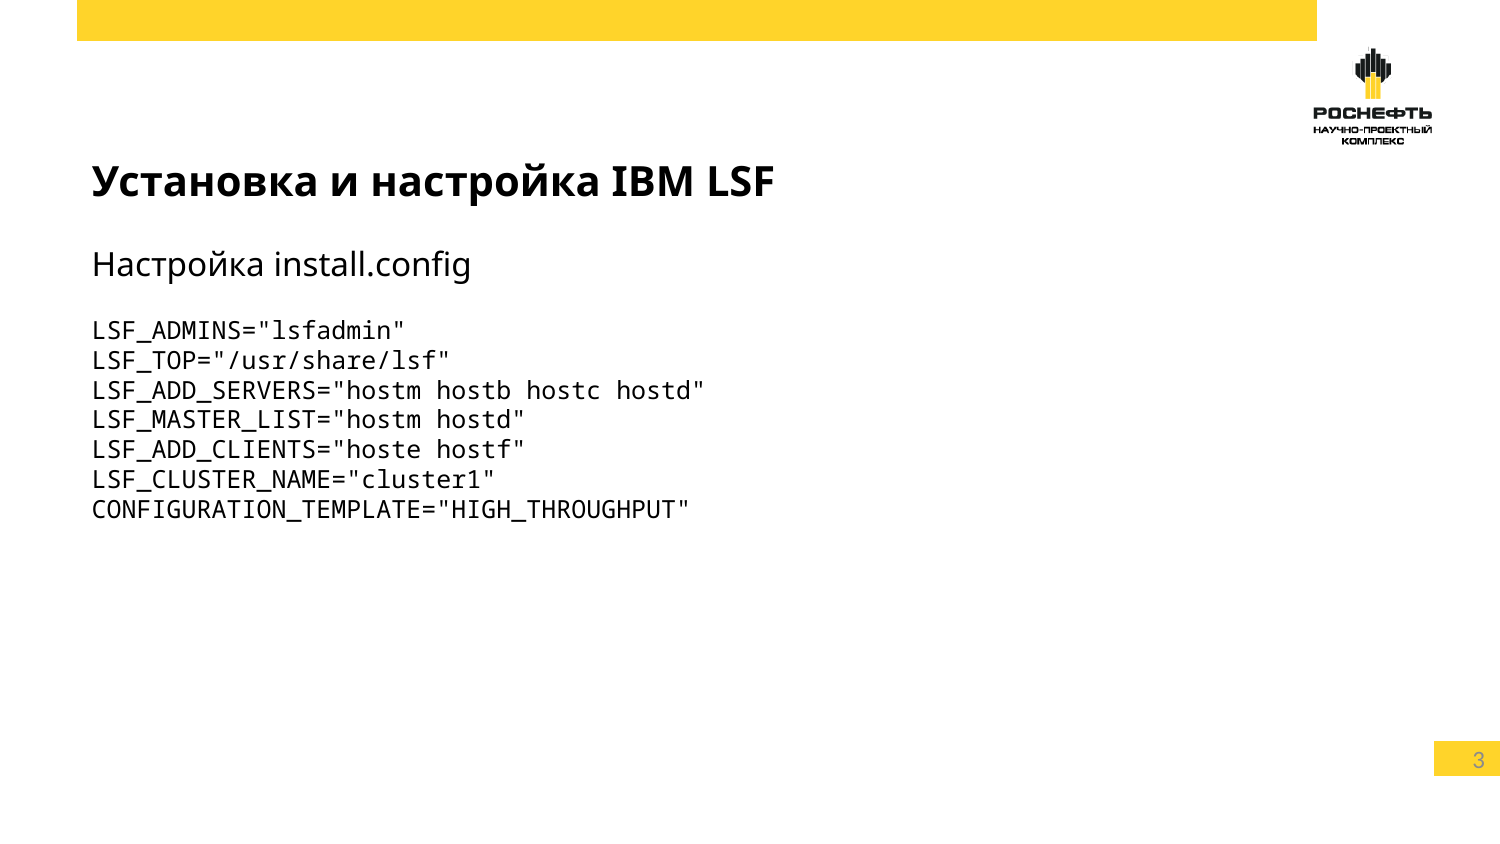

Установка и настройка IBM LSF
Настройка install.config
LSF_ADMINS="lsfadmin"
LSF_TOP="/usr/share/lsf"
LSF_ADD_SERVERS="hostm hostb hostc hostd"
LSF_MASTER_LIST="hostm hostd"
LSF_ADD_CLIENTS="hoste hostf"
LSF_CLUSTER_NAME="cluster1"
CONFIGURATION_TEMPLATE="HIGH_THROUGHPUT"